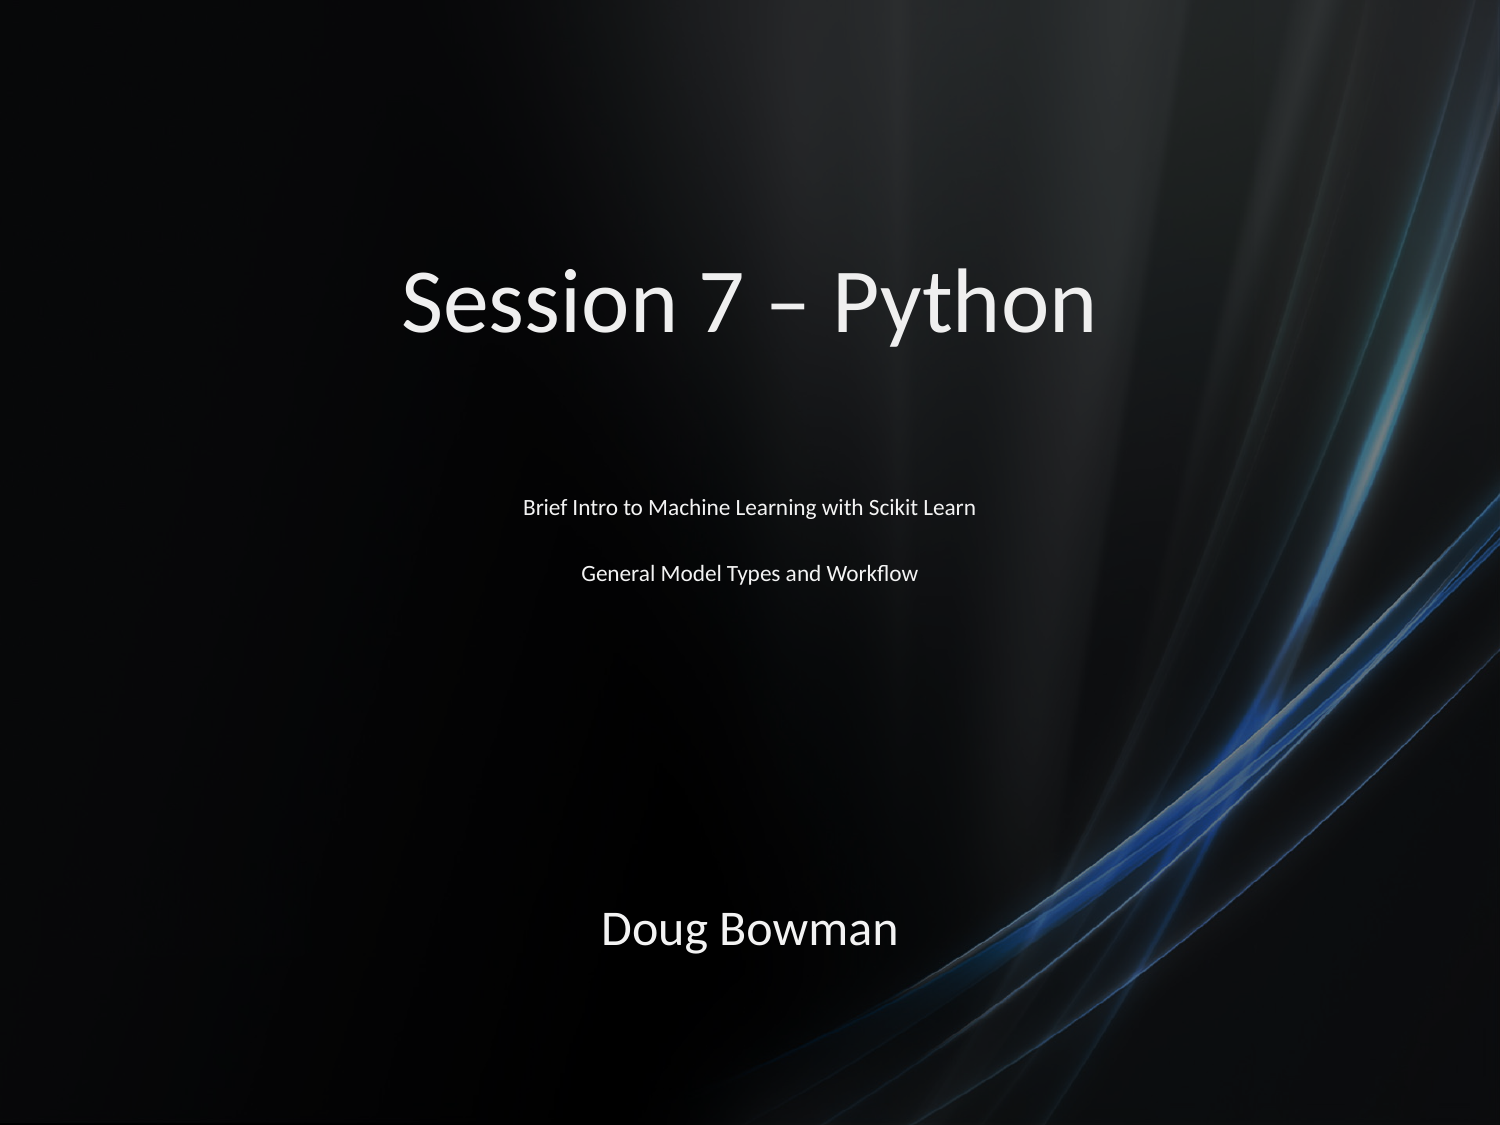

# Session 7 – Python
Brief Intro to Machine Learning with Scikit Learn
General Model Types and Workflow
Doug Bowman